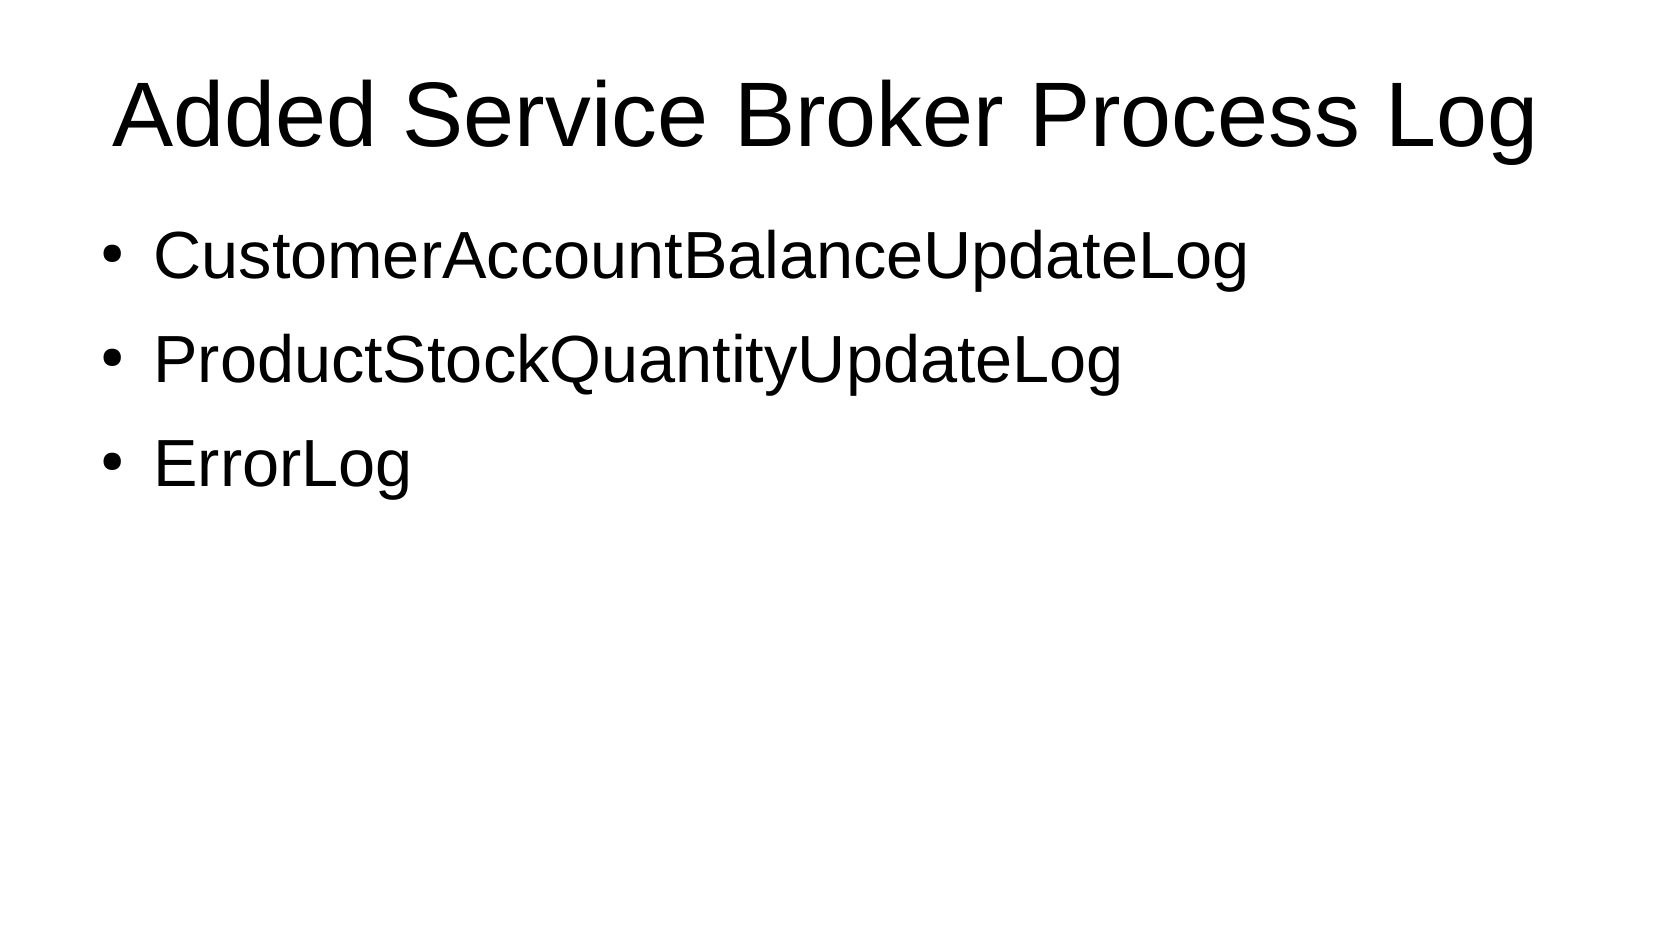

# Added Service Broker Process Log
CustomerAccountBalanceUpdateLog
ProductStockQuantityUpdateLog
ErrorLog